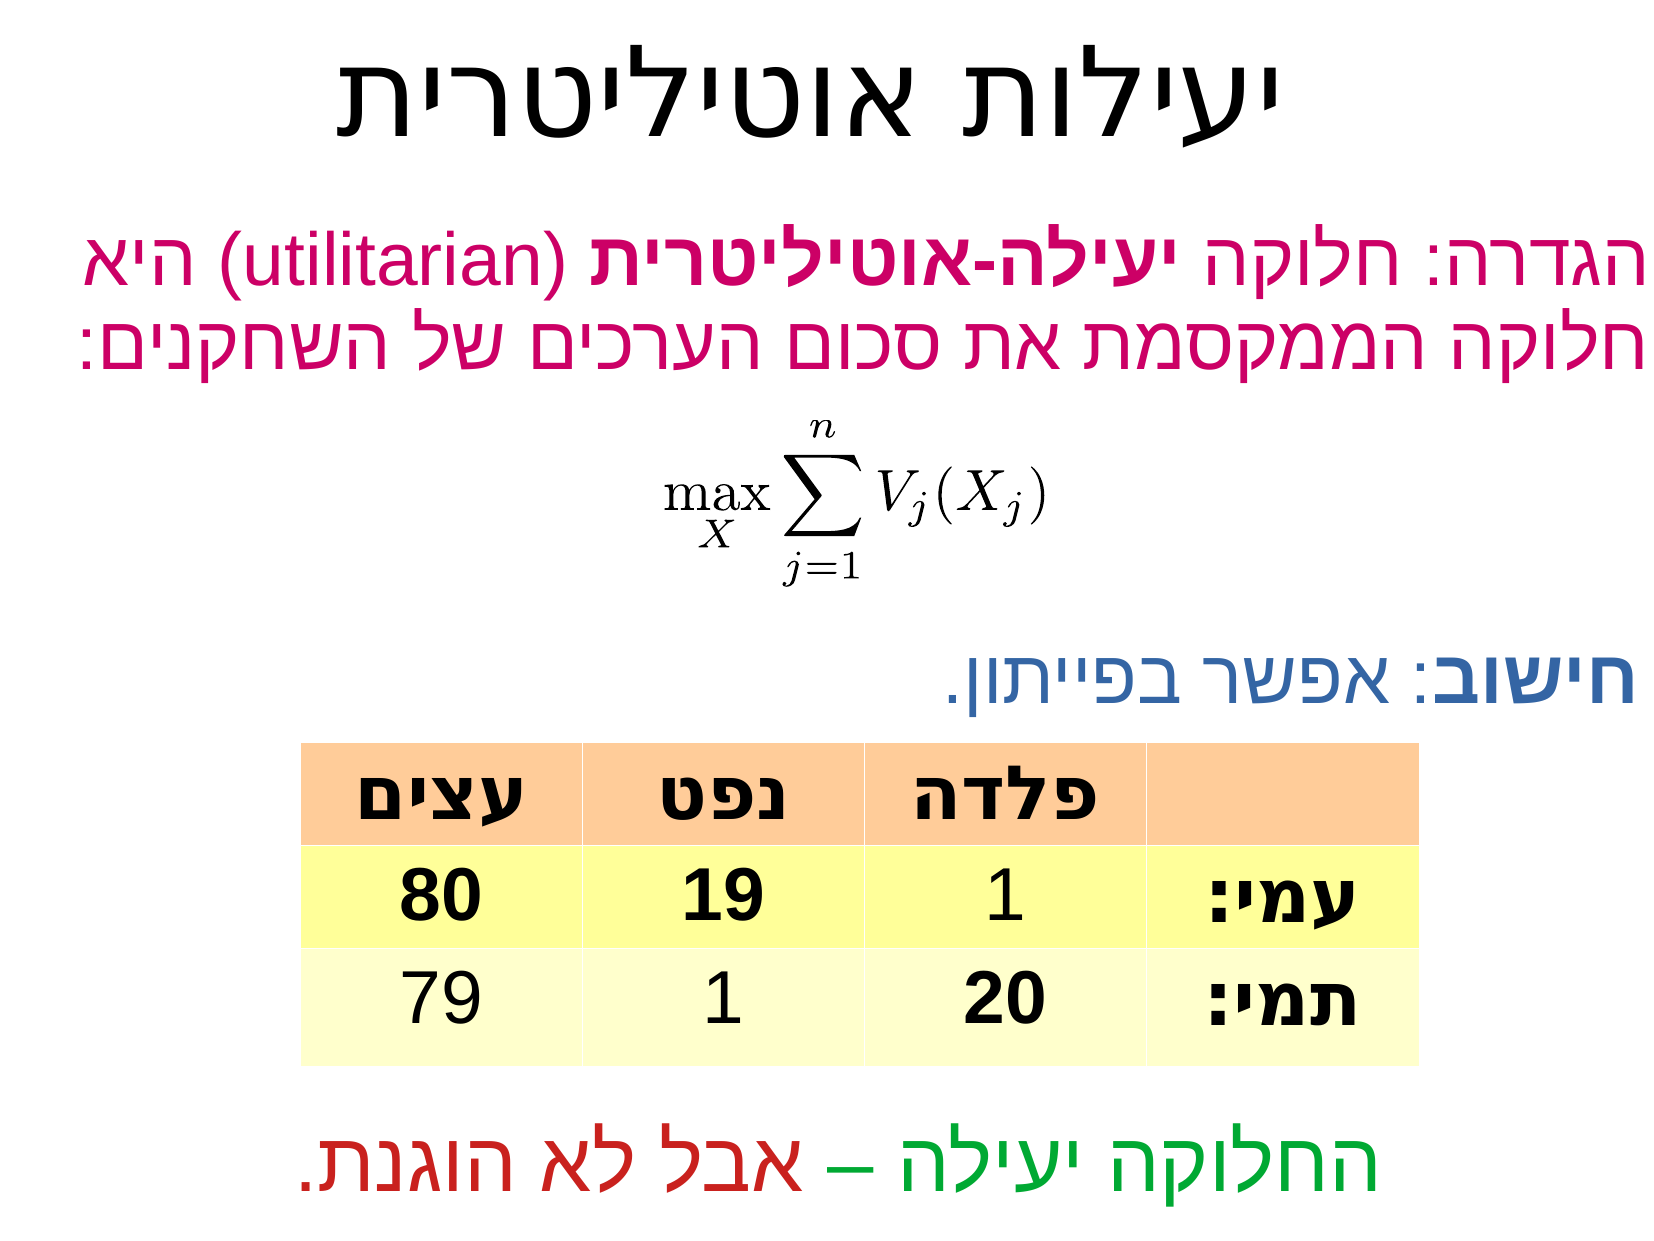

# יעילות אוטיליטרית
הגדרה: חלוקה יעילה-אוטיליטרית (utilitarian) היא חלוקה הממקסמת את סכום הערכים של השחקנים:
חישוב: אפשר בפייתון.
| עצים | נפט | פלדה | |
| --- | --- | --- | --- |
| 80 | 19 | 1 | עמי: |
| 79 | 1 | 20 | תמי: |
החלוקה יעילה – אבל לא הוגנת.